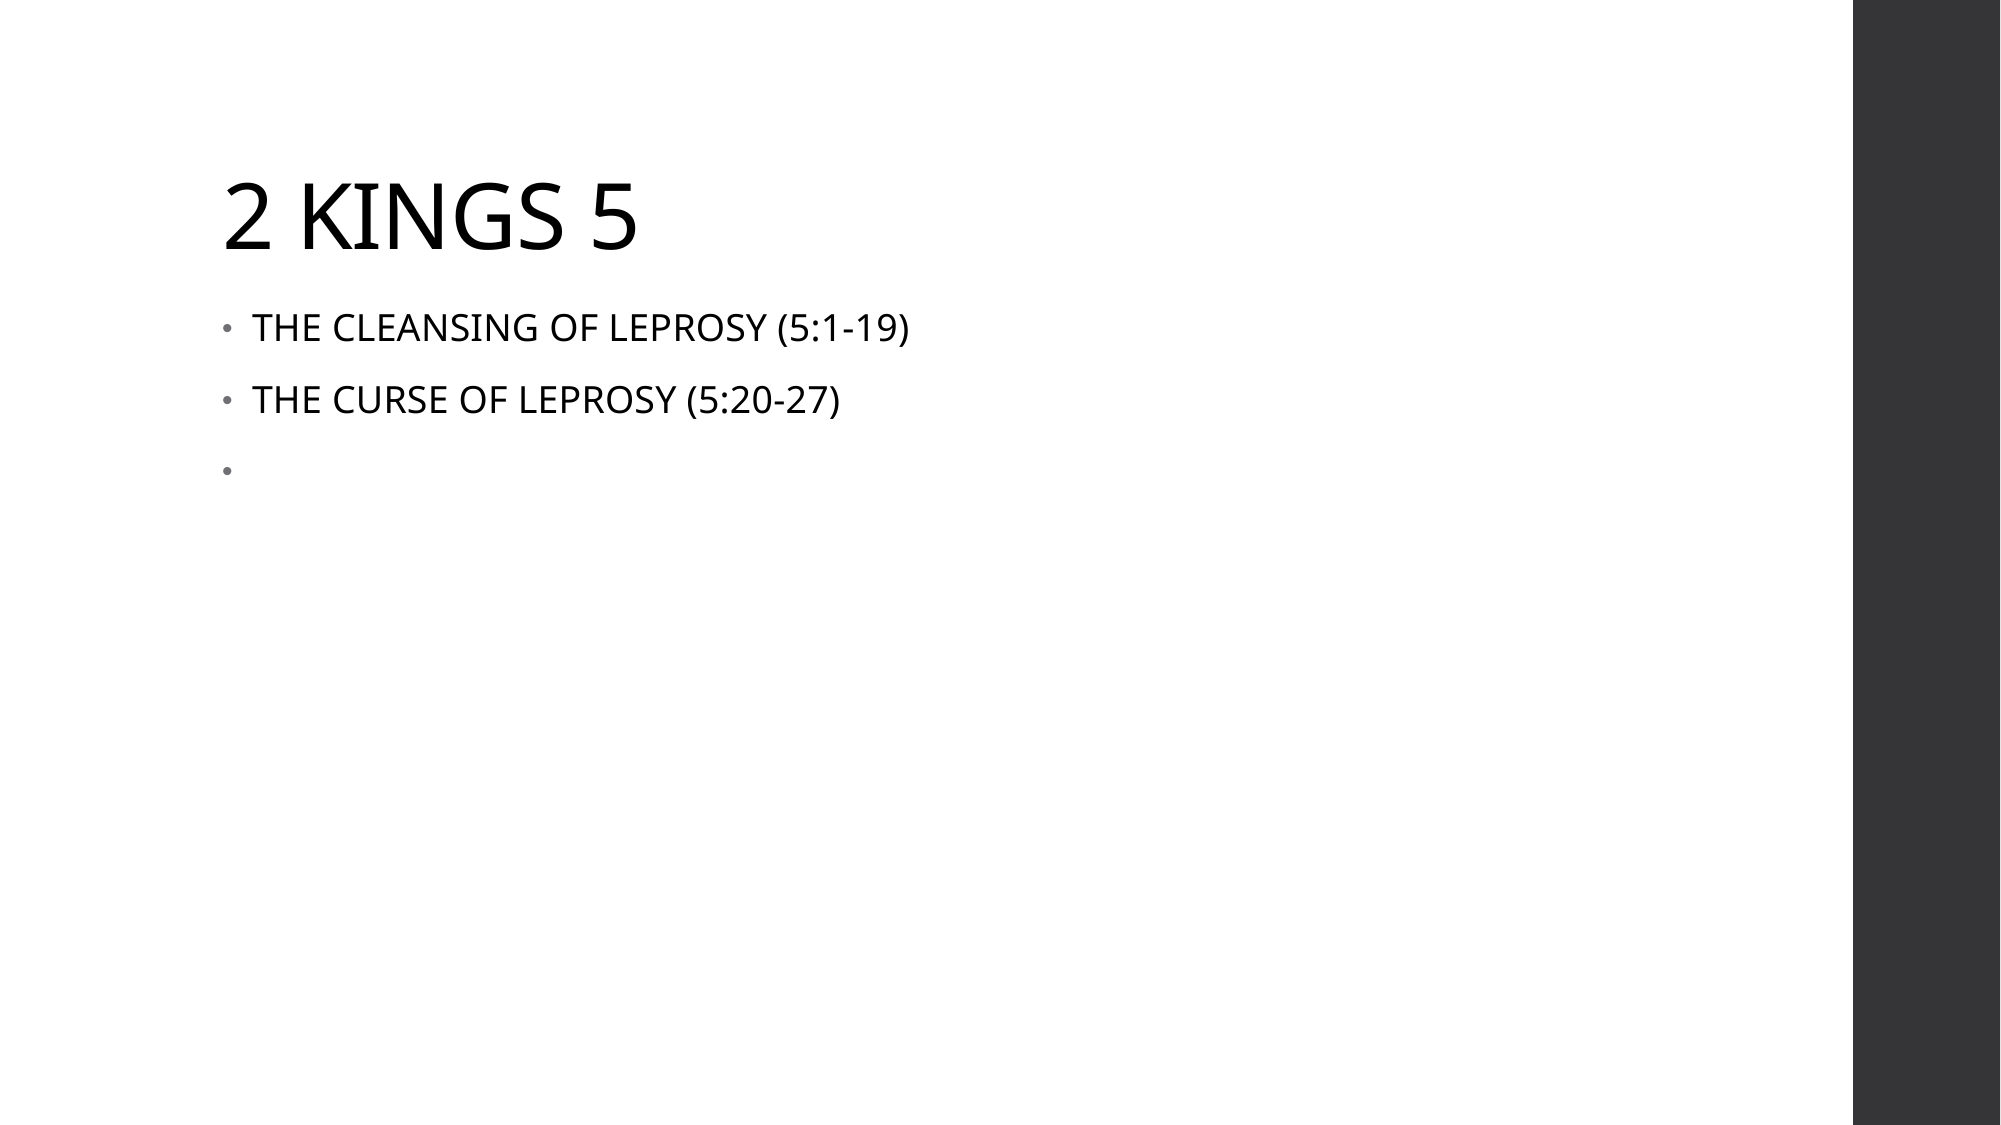

# 2 KINGS 5
THE CLEANSING OF LEPROSY (5:1-19)
THE CURSE OF LEPROSY (5:20-27)